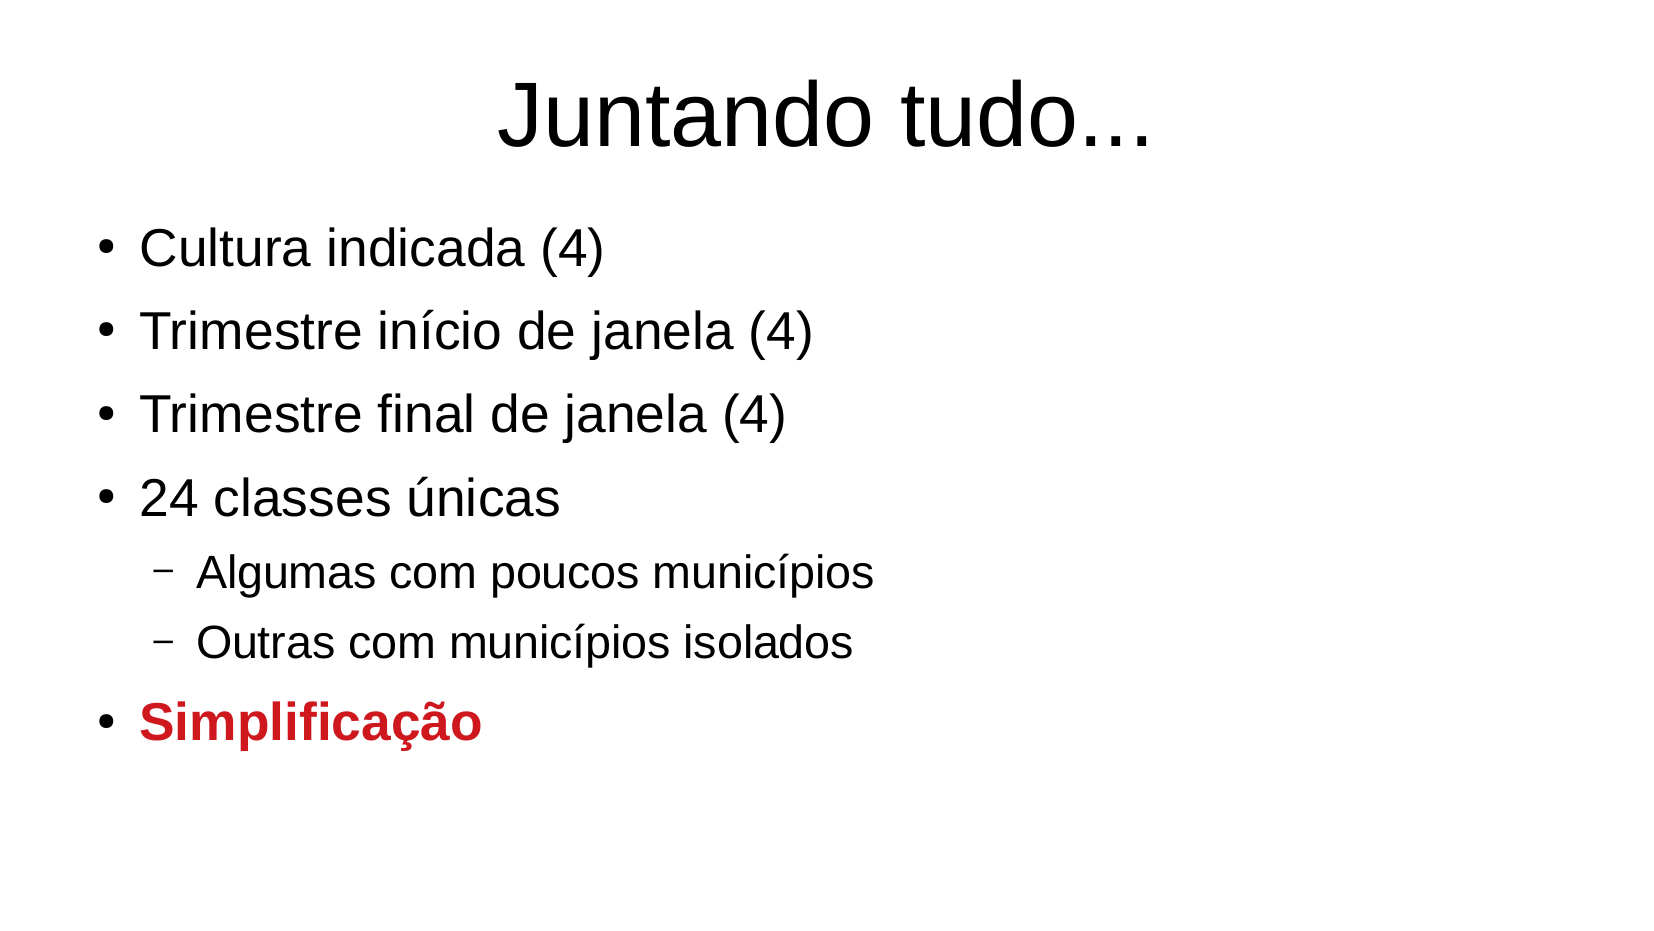

# Juntando tudo...
Cultura indicada (4)
Trimestre início de janela (4)
Trimestre final de janela (4)
24 classes únicas
Algumas com poucos municípios
Outras com municípios isolados
Simplificação